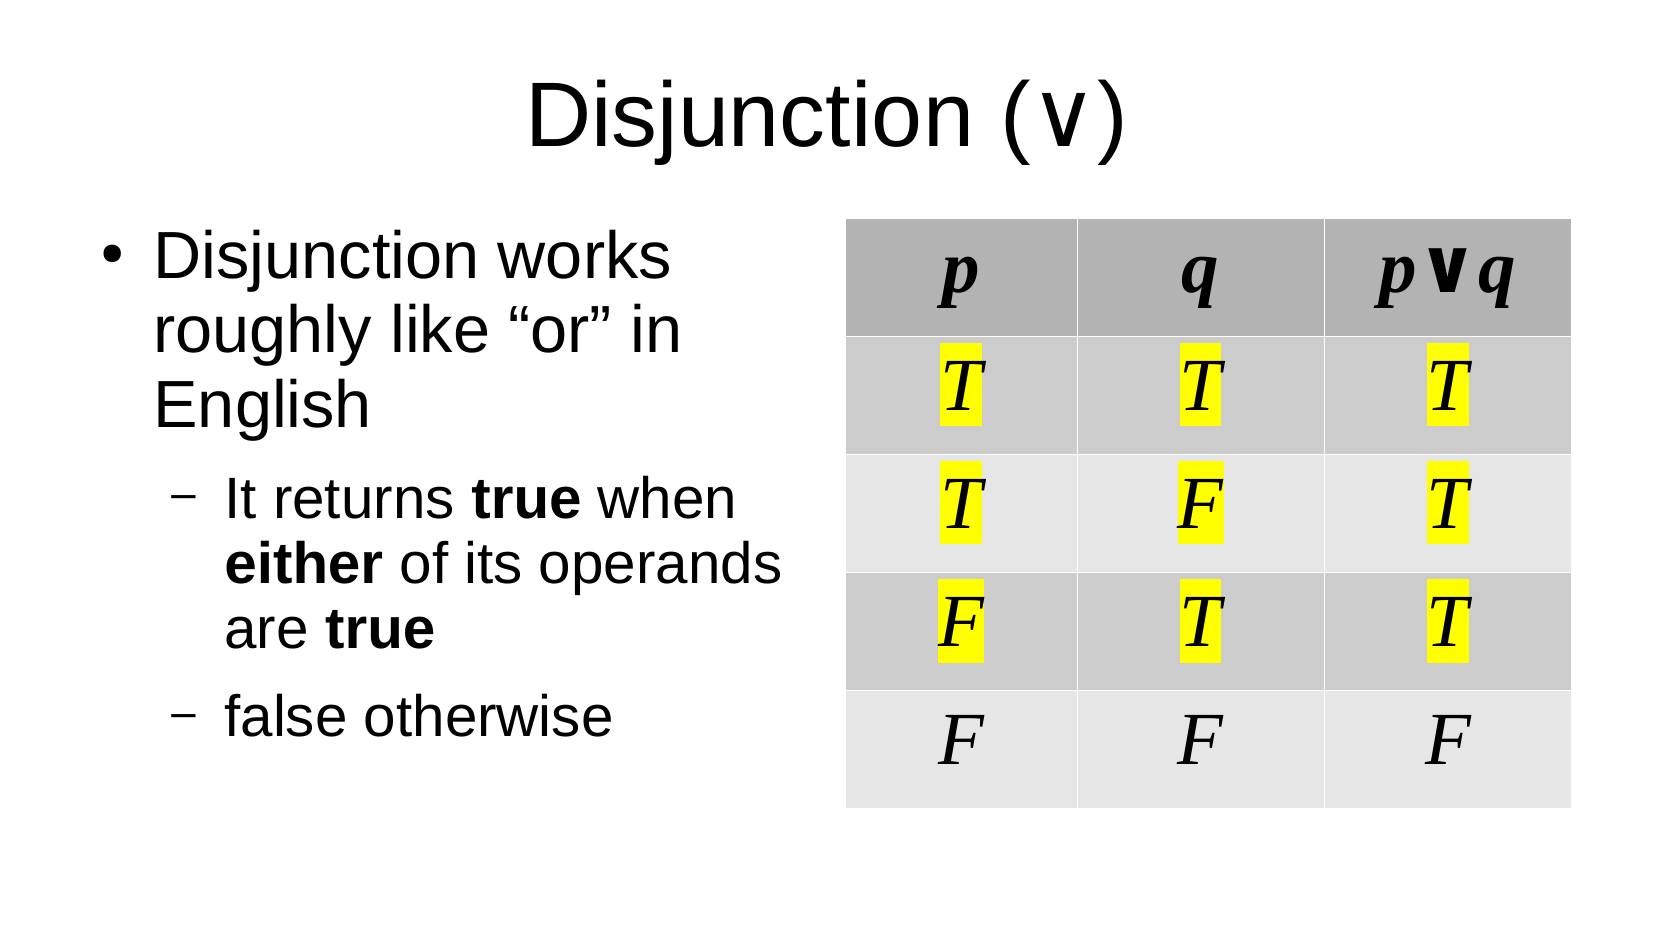

# Disjunction (∨)
Disjunction works roughly like “or” in English
It returns true when either of its operands are true
false otherwise
| p | q | p∨q |
| --- | --- | --- |
| T | T | T |
| T | F | T |
| F | T | T |
| F | F | F |